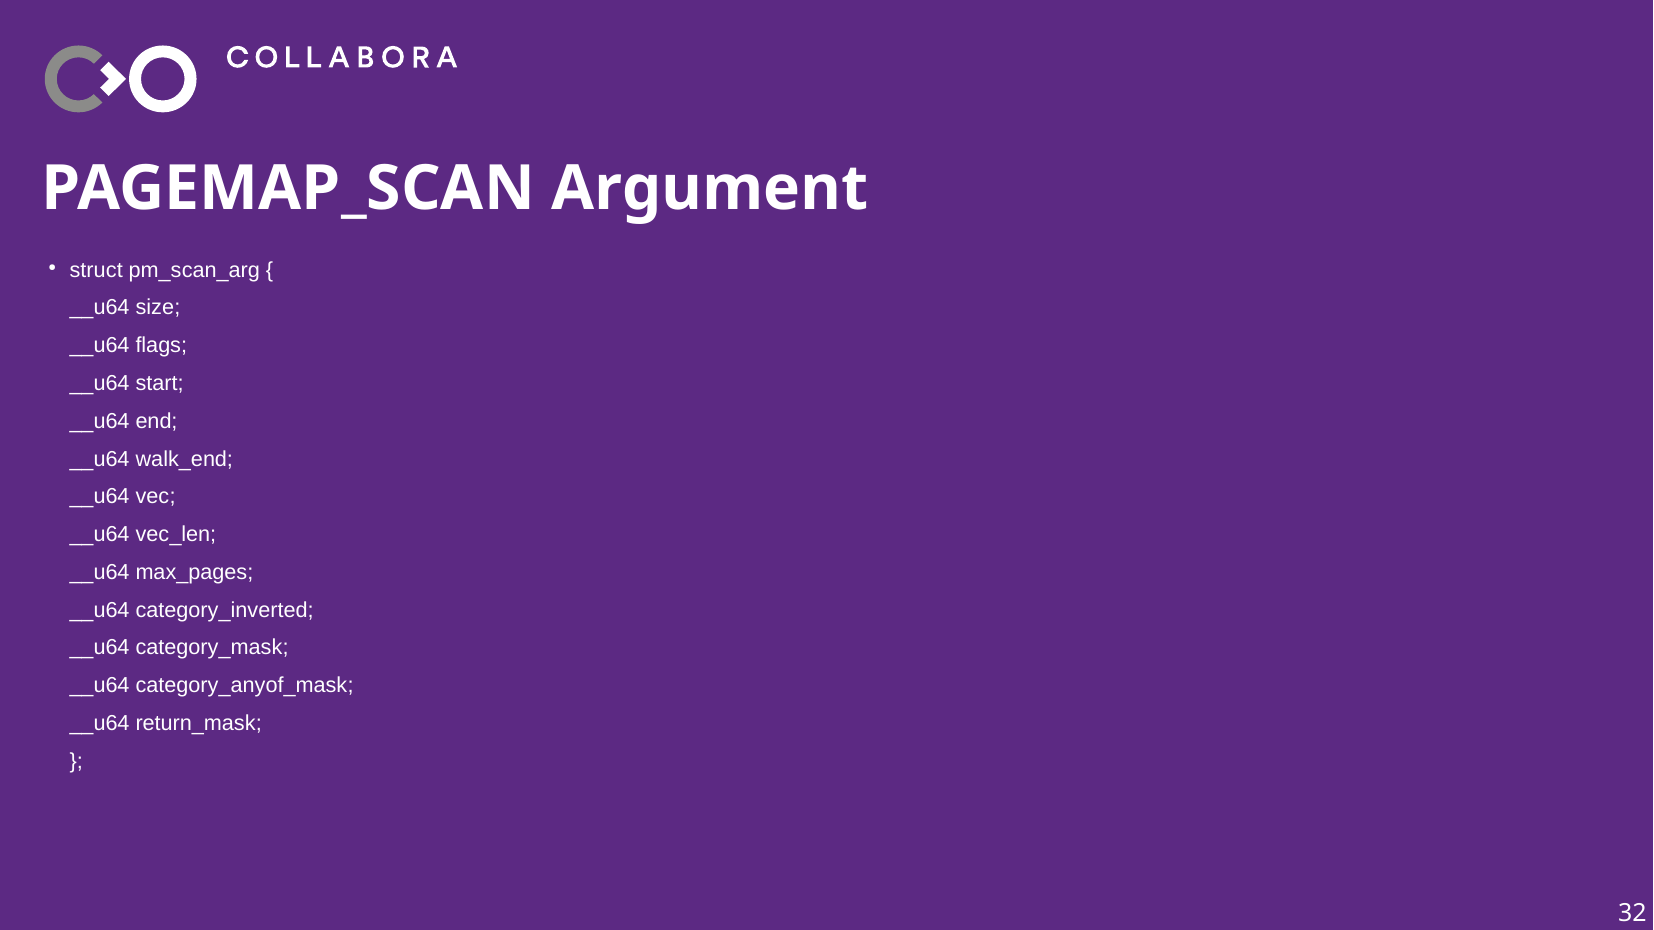

# PAGEMAP_SCAN Argument
struct pm_scan_arg {
__u64 size;
__u64 flags;
__u64 start;
__u64 end;
__u64 walk_end;
__u64 vec;
__u64 vec_len;
__u64 max_pages;
__u64 category_inverted;
__u64 category_mask;
__u64 category_anyof_mask;
__u64 return_mask;
};